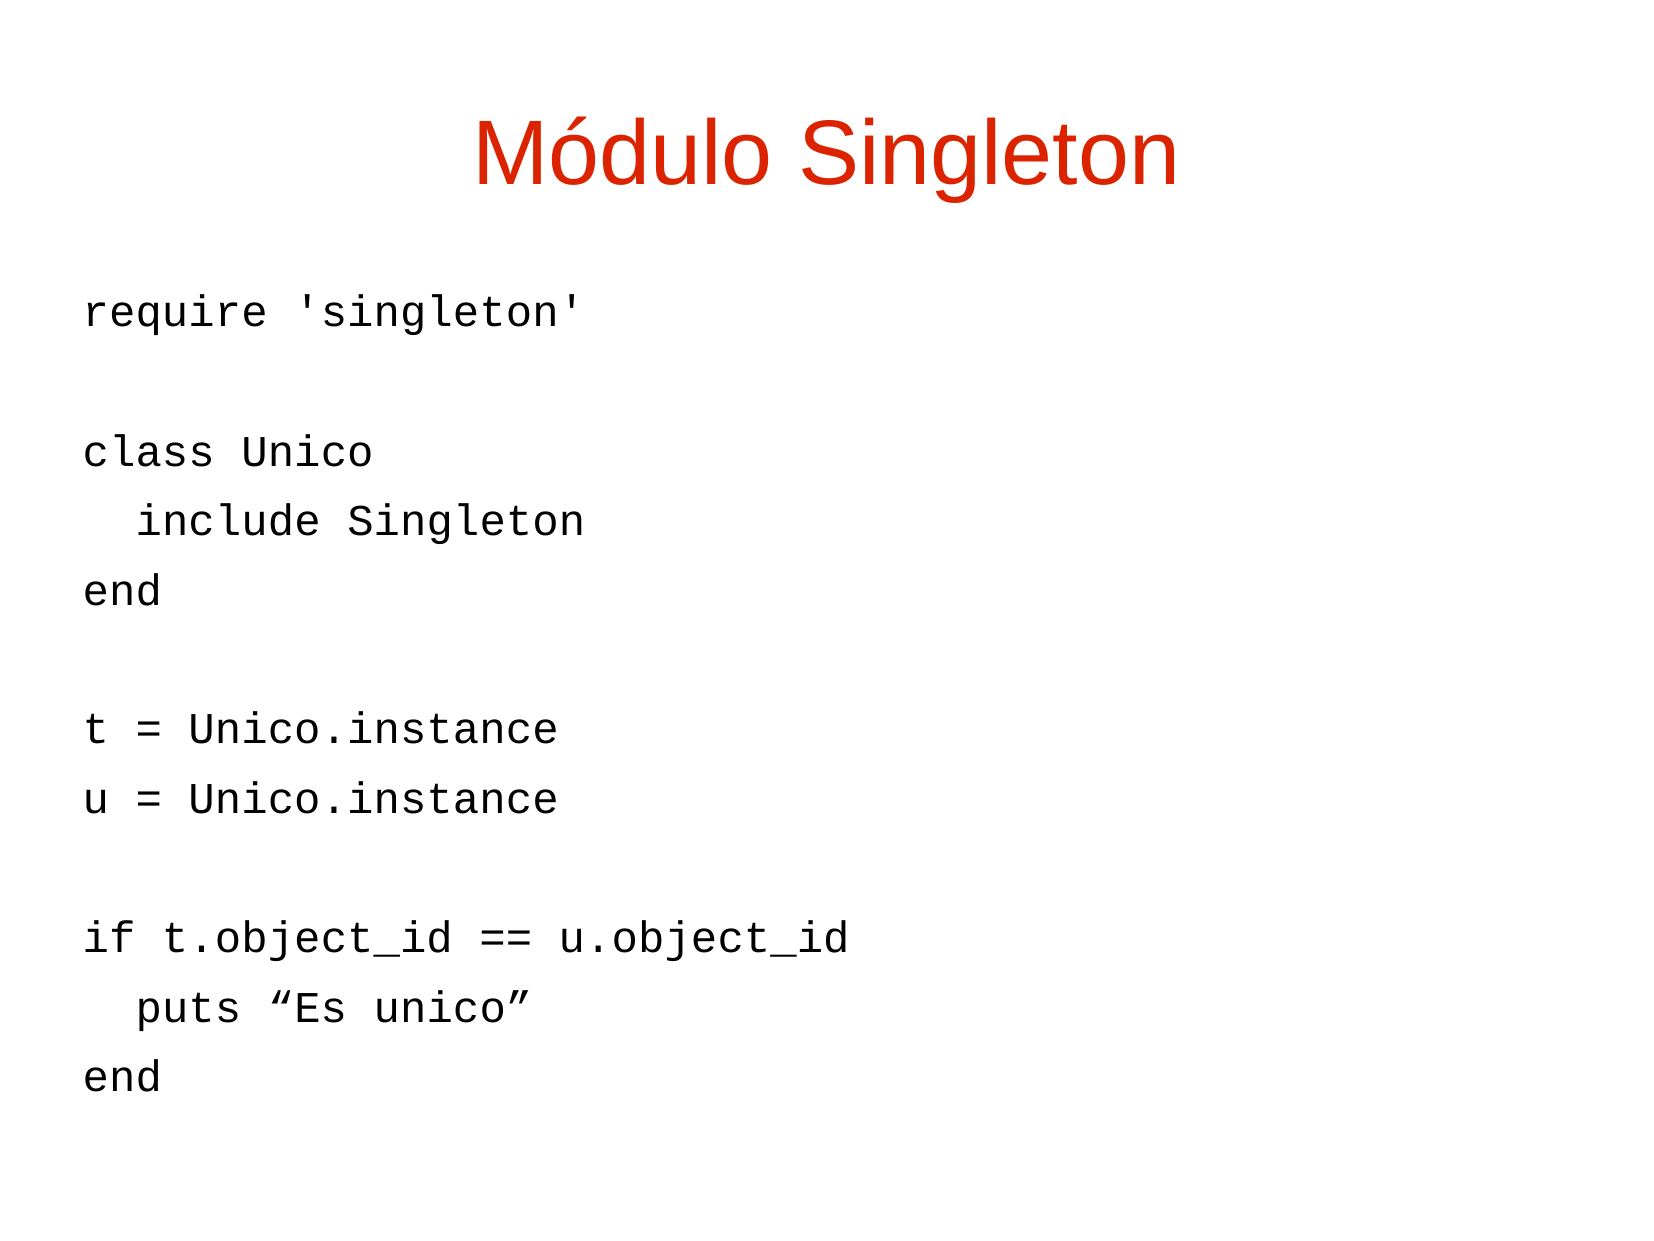

# Módulo Singleton
require 'singleton'
class Unico
 include Singleton
end
t = Unico.instance
u = Unico.instance
if t.object_id == u.object_id
 puts “Es unico”
end